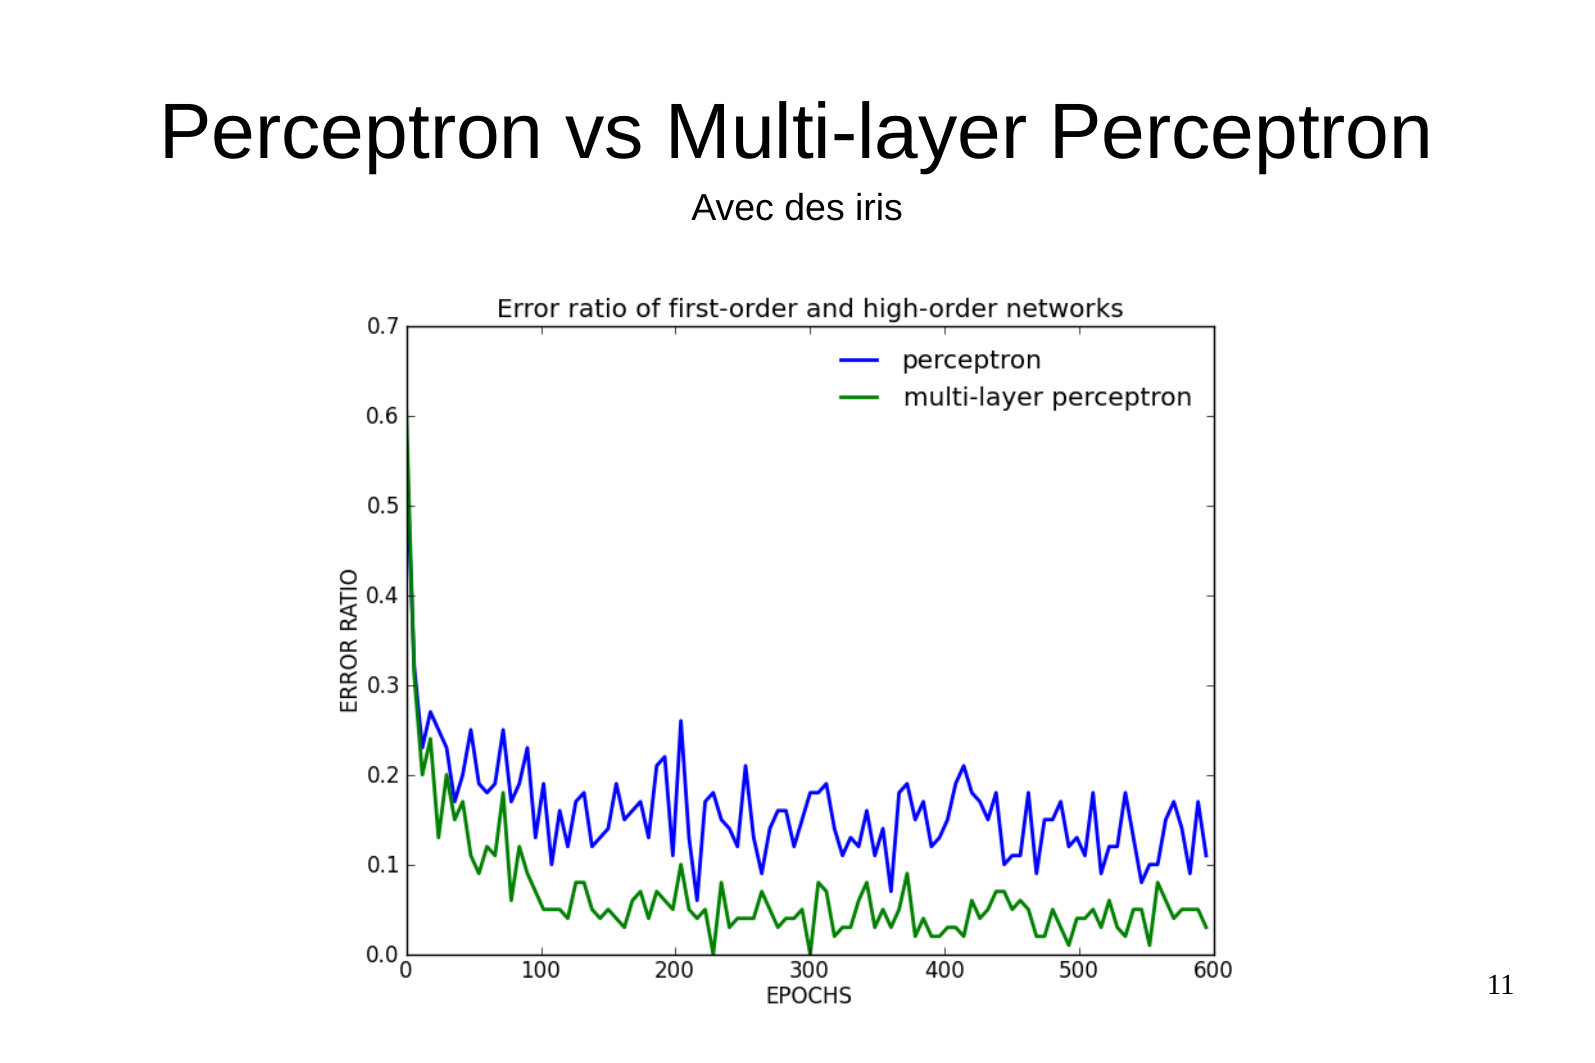

# Perceptron vs Multi-layer Perceptron
Avec des iris
11